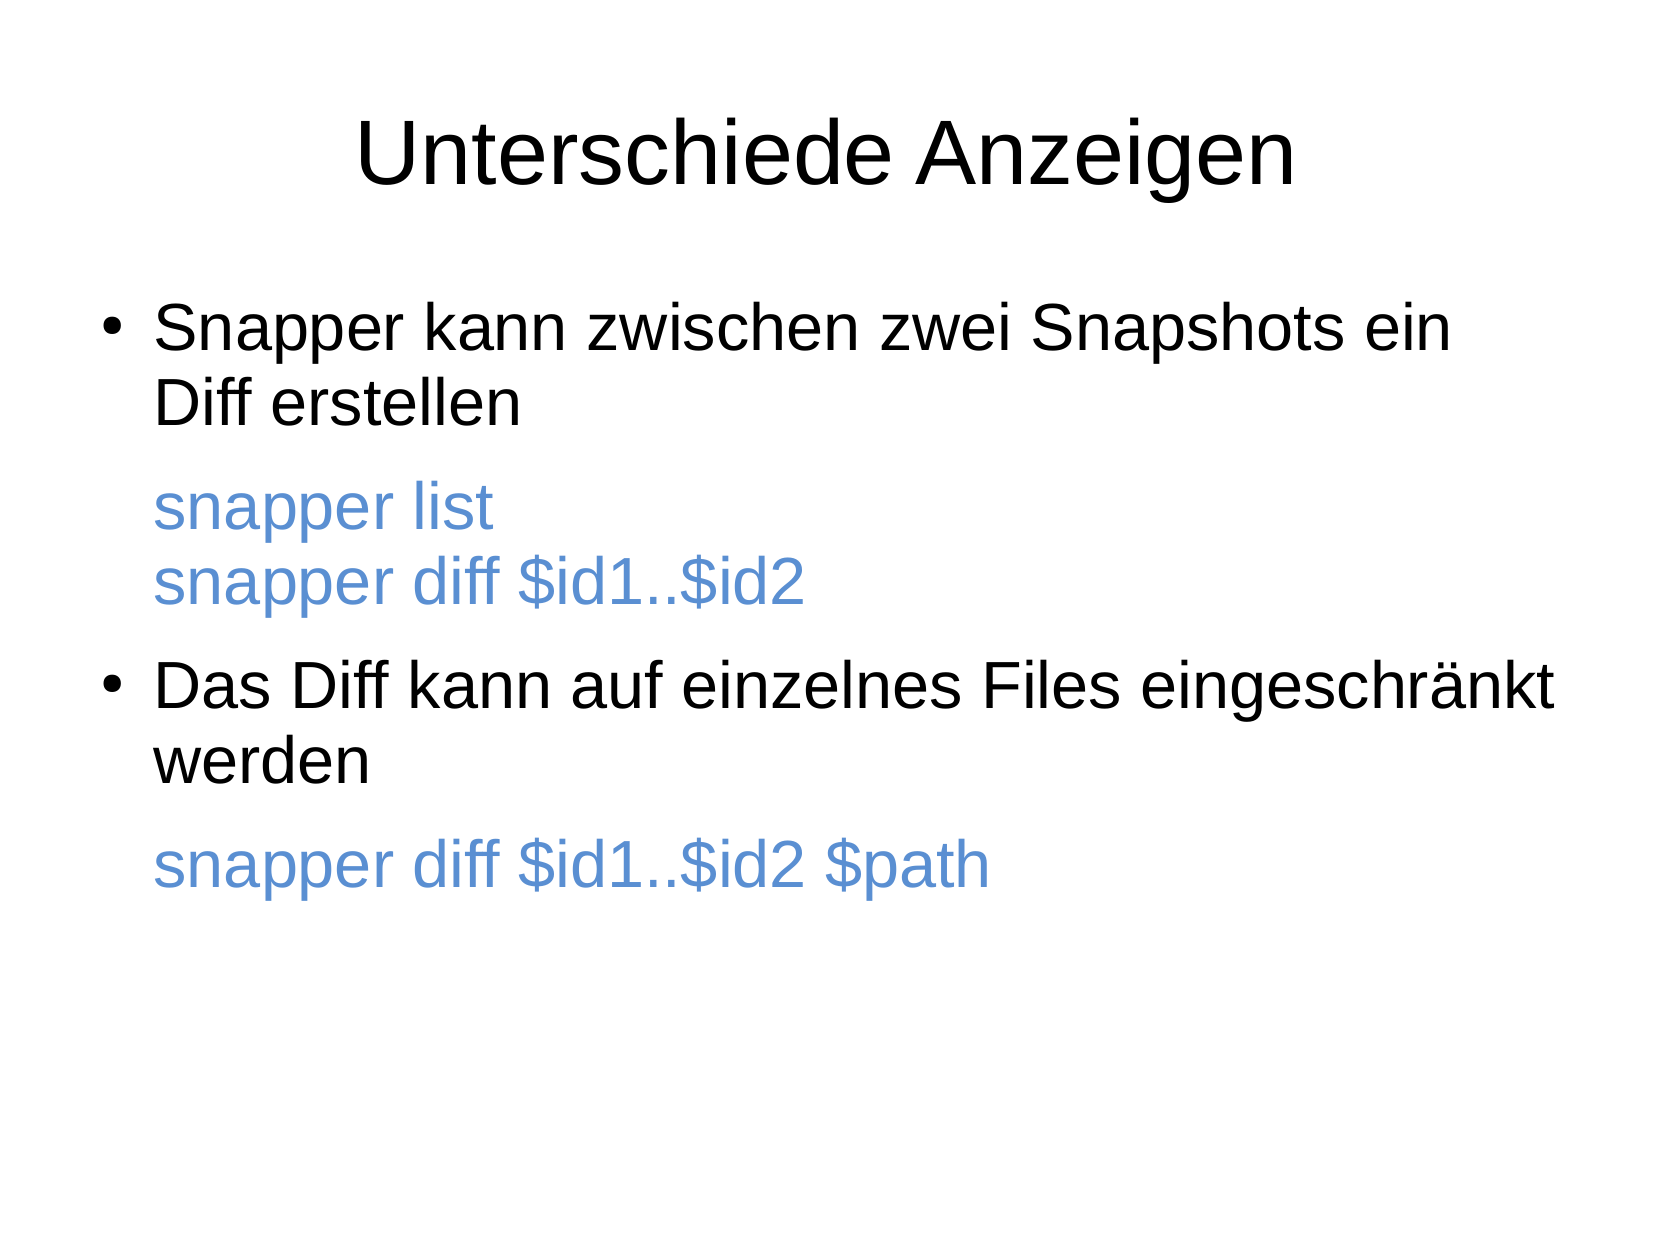

# Unterschiede Anzeigen
Snapper kann zwischen zwei Snapshots ein Diff erstellen
snapper list
snapper diff $id1..$id2
Das Diff kann auf einzelnes Files eingeschränkt werden
snapper diff $id1..$id2 $path